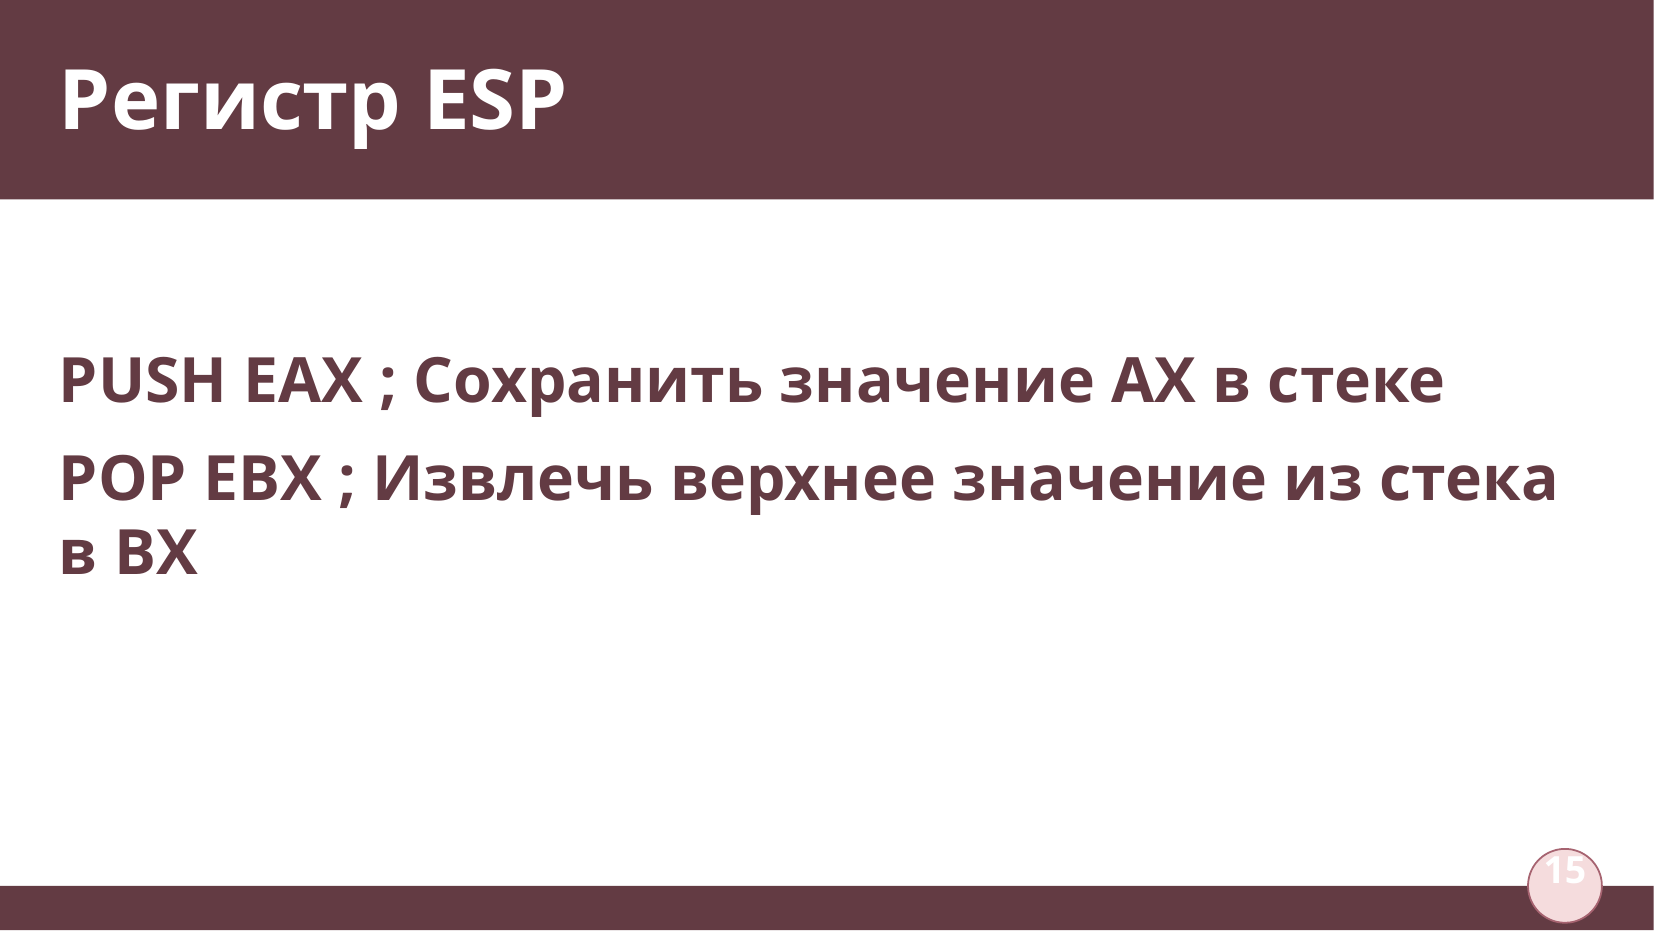

# Регистр ESP
PUSH EAX ; Сохранить значение AX в стеке
POP EBX ; Извлечь верхнее значение из стека в BX